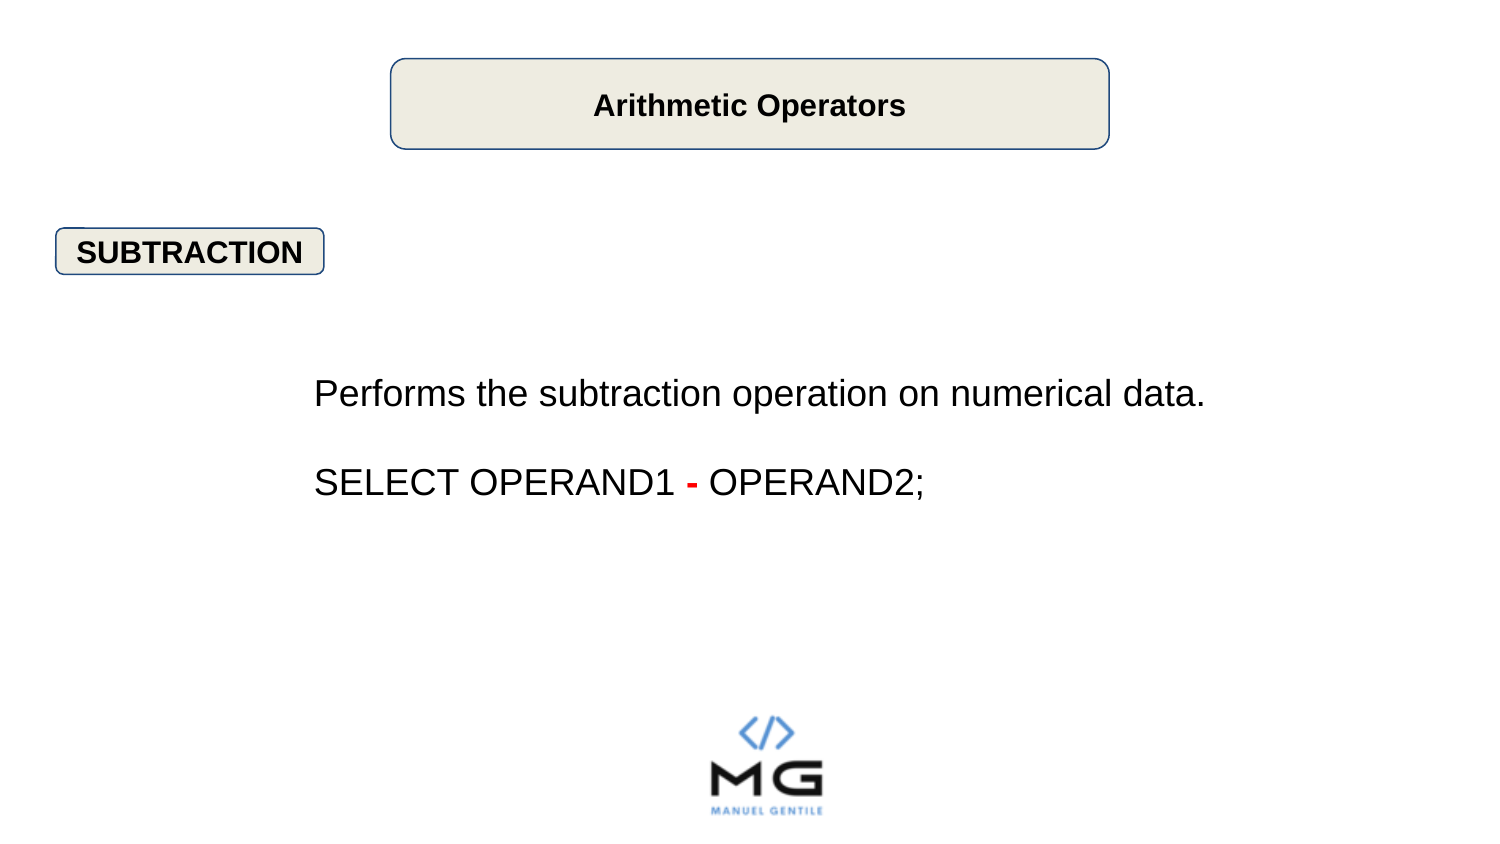

Arithmetic Operators
SUBTRACTION
Performs the subtraction operation on numerical data.
SELECT OPERAND1 - OPERAND2;